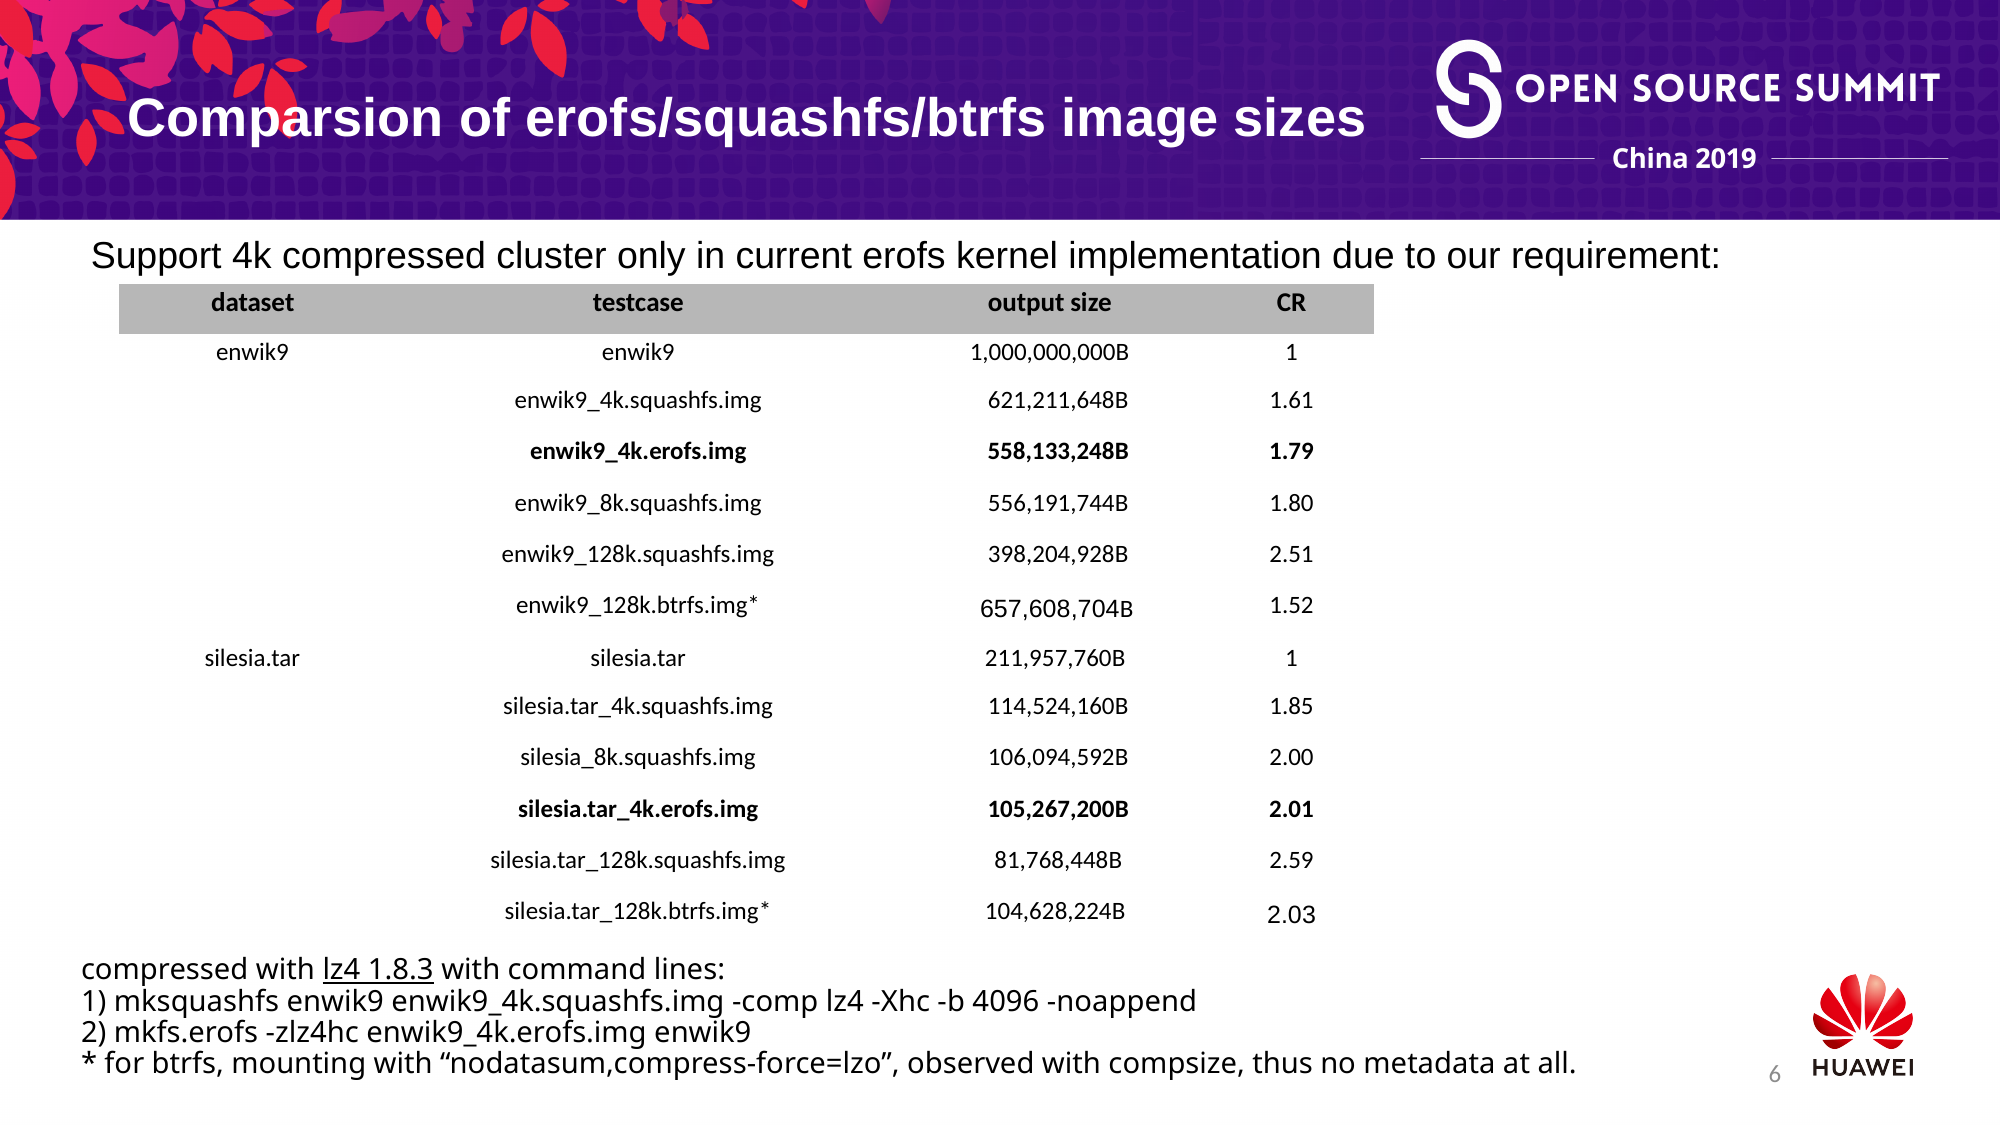

Comparsion of erofs/squashfs/btrfs image sizes
Support 4k compressed cluster only in current erofs kernel implementation due to our requirement:
| dataset | testcase | output size | CR |
| --- | --- | --- | --- |
| enwik9 | enwik9 | 1,000,000,000B | 1 |
| | enwik9\_4k.squashfs.img | 621,211,648B | 1.61 |
| | enwik9\_4k.erofs.img | 558,133,248B | 1.79 |
| | enwik9\_8k.squashfs.img | 556,191,744B | 1.80 |
| | enwik9\_128k.squashfs.img | 398,204,928B | 2.51 |
| | enwik9\_128k.btrfs.img\* | 657,608,704B | 1.52 |
| silesia.tar | silesia.tar | 211,957,760B | 1 |
| | silesia.tar\_4k.squashfs.img | 114,524,160B | 1.85 |
| | silesia\_8k.squashfs.img | 106,094,592B | 2.00 |
| | silesia.tar\_4k.erofs.img | 105,267,200B | 2.01 |
| | silesia.tar\_128k.squashfs.img | 81,768,448B | 2.59 |
| | silesia.tar\_128k.btrfs.img\* | 104,628,224B | 2.03 |
compressed with lz4 1.8.3 with command lines:
1) mksquashfs enwik9 enwik9_4k.squashfs.img -comp lz4 -Xhc -b 4096 -noappend
2) mkfs.erofs -zlz4hc enwik9_4k.erofs.img enwik9
* for btrfs, mounting with “nodatasum,compress-force=lzo”, observed with compsize, thus no metadata at all.